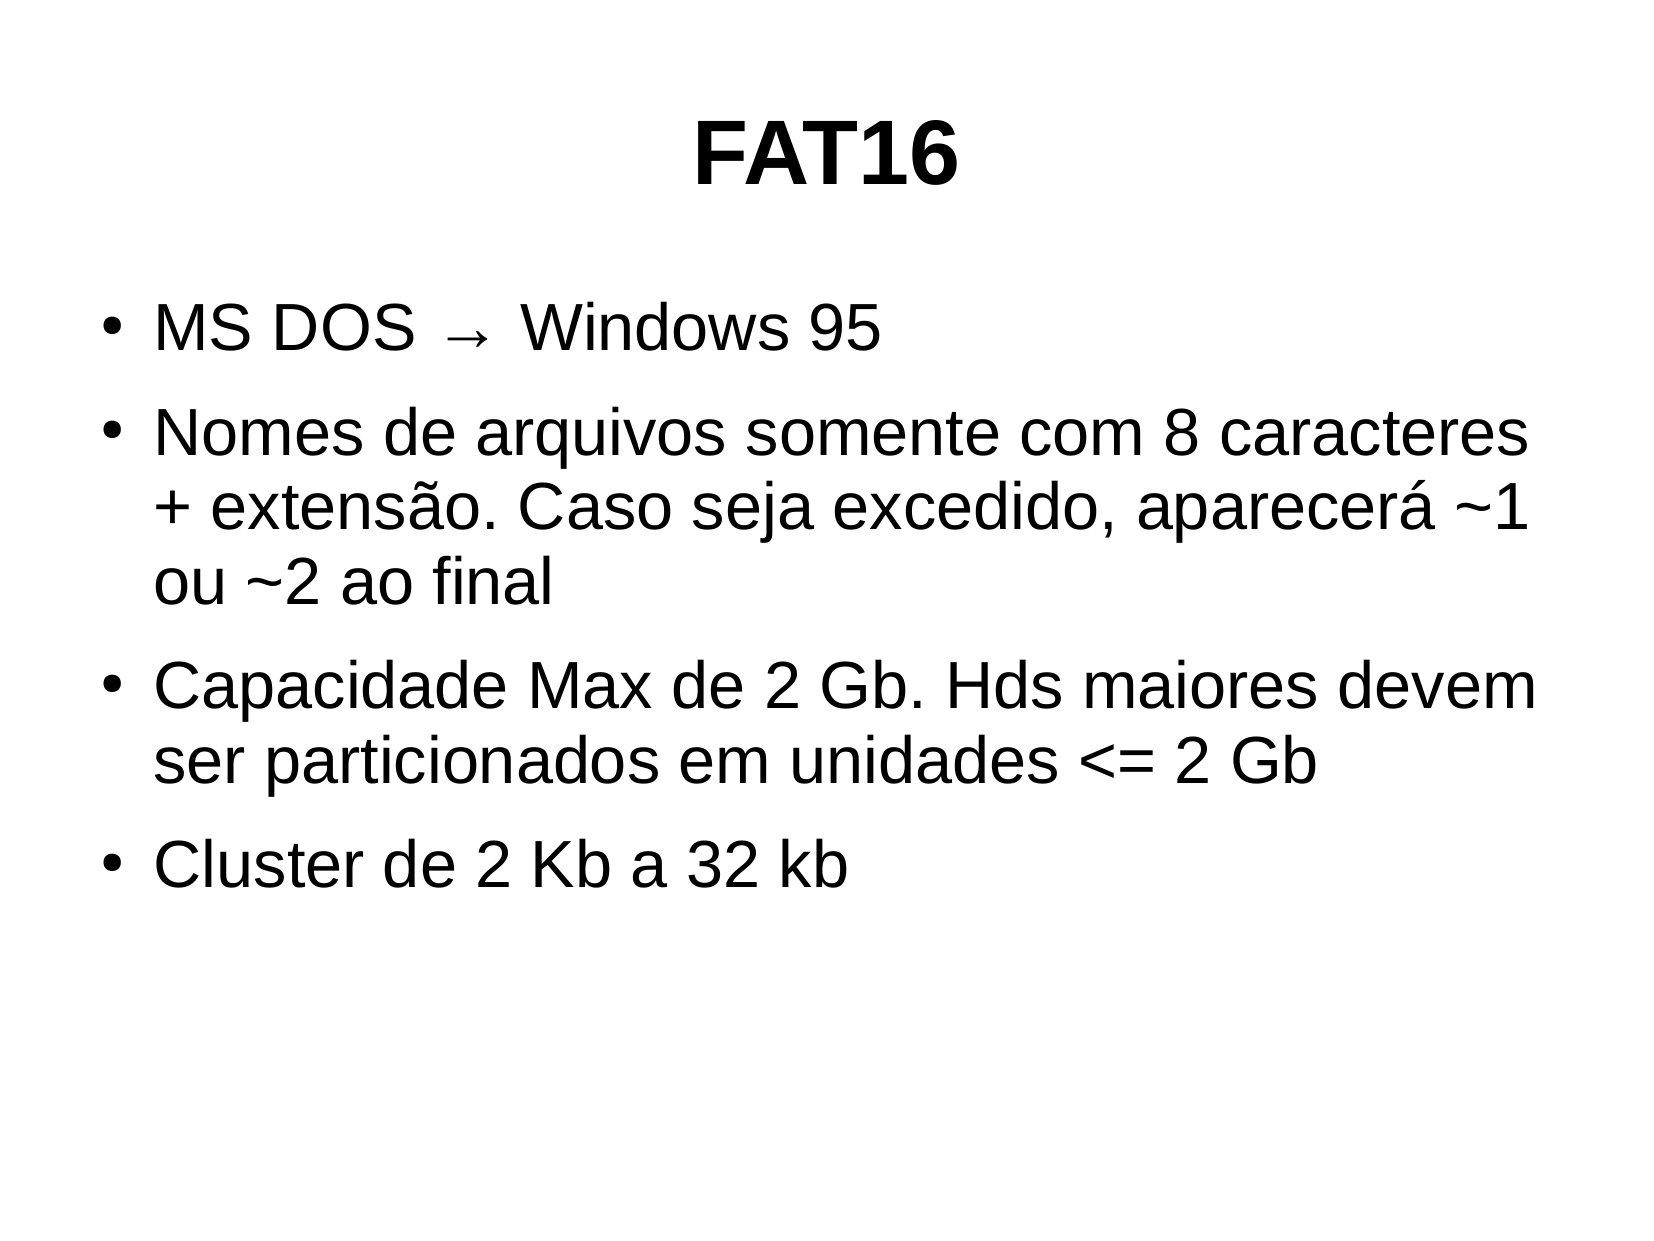

# FAT16
MS DOS → Windows 95
Nomes de arquivos somente com 8 caracteres + extensão. Caso seja excedido, aparecerá ~1 ou ~2 ao final
Capacidade Max de 2 Gb. Hds maiores devem ser particionados em unidades <= 2 Gb
Cluster de 2 Kb a 32 kb